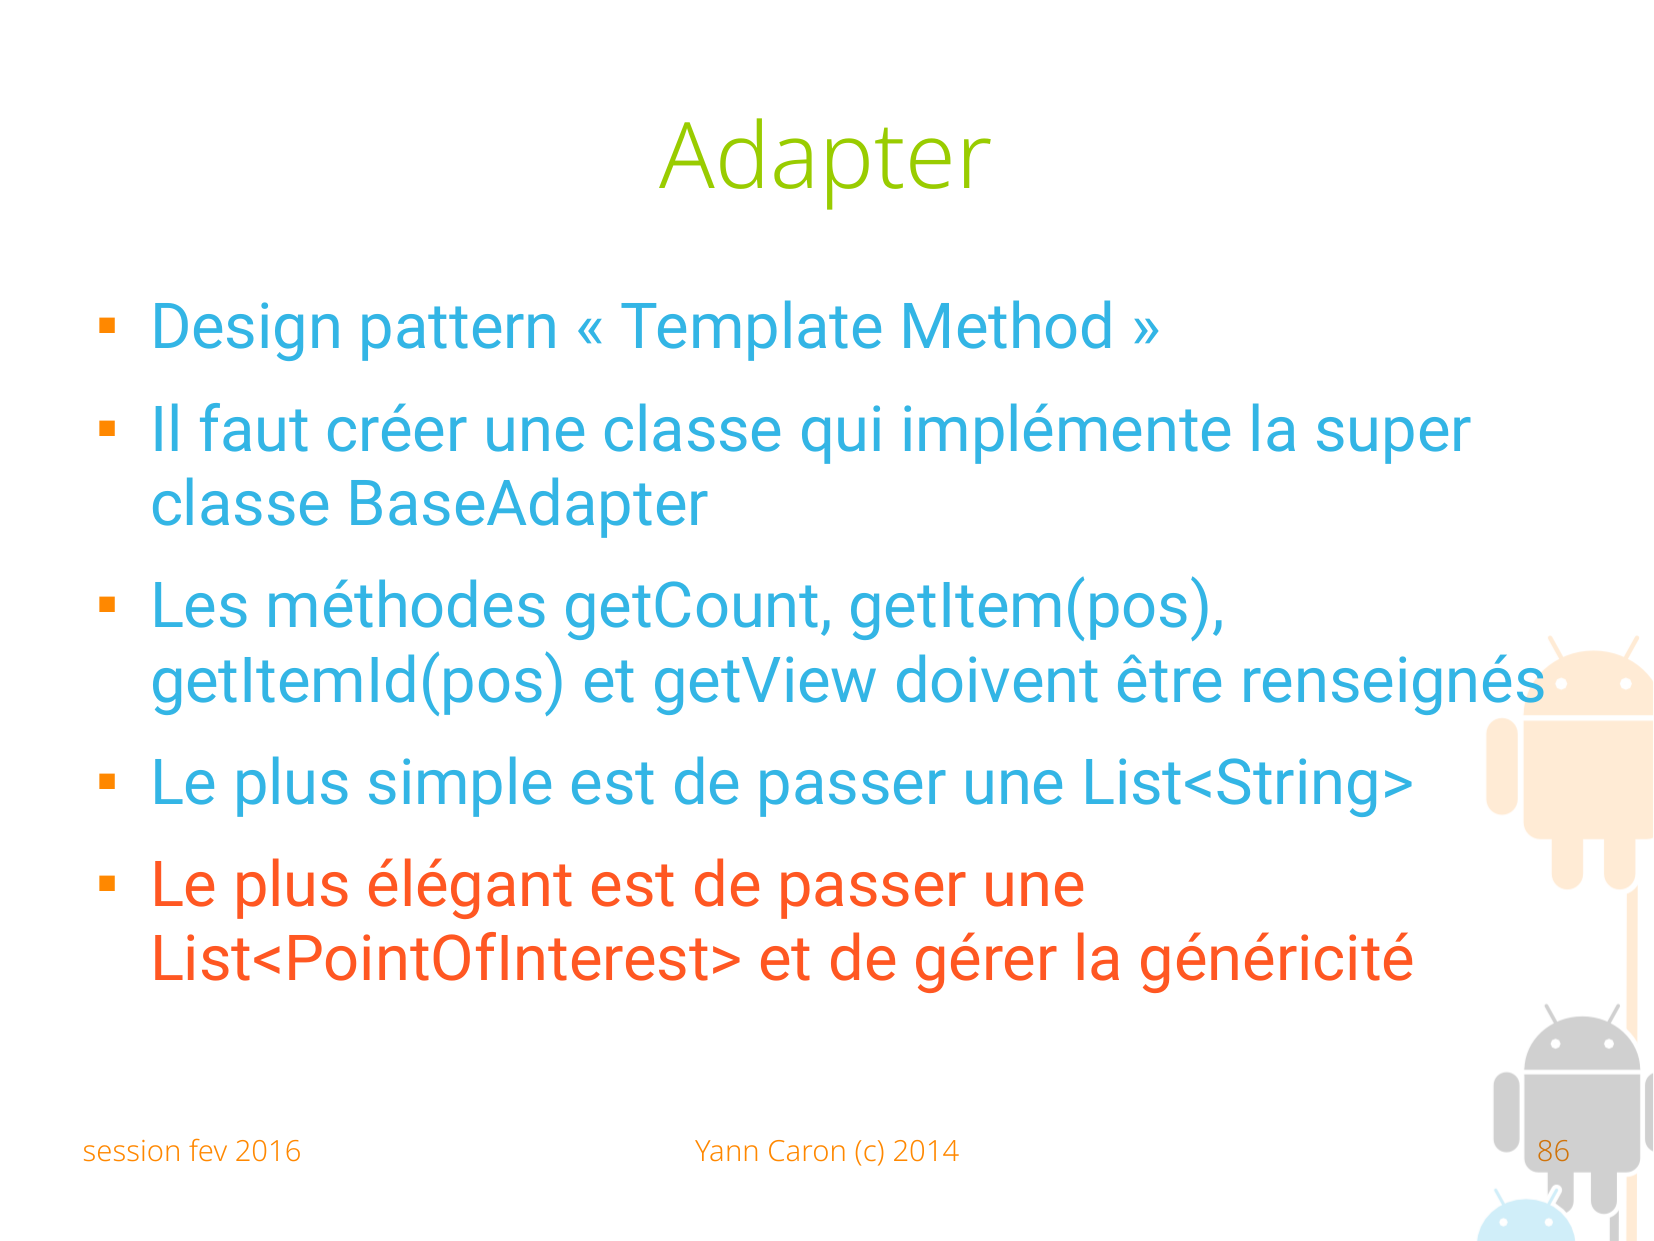

# Adapter
Design pattern « Template Method »
Il faut créer une classe qui implémente la super classe BaseAdapter
Les méthodes getCount, getItem(pos), getItemId(pos) et getView doivent être renseignés
Le plus simple est de passer une List<String>
Le plus élégant est de passer une List<PointOfInterest> et de gérer la généricité
session fev 2016
Yann Caron (c) 2014
86